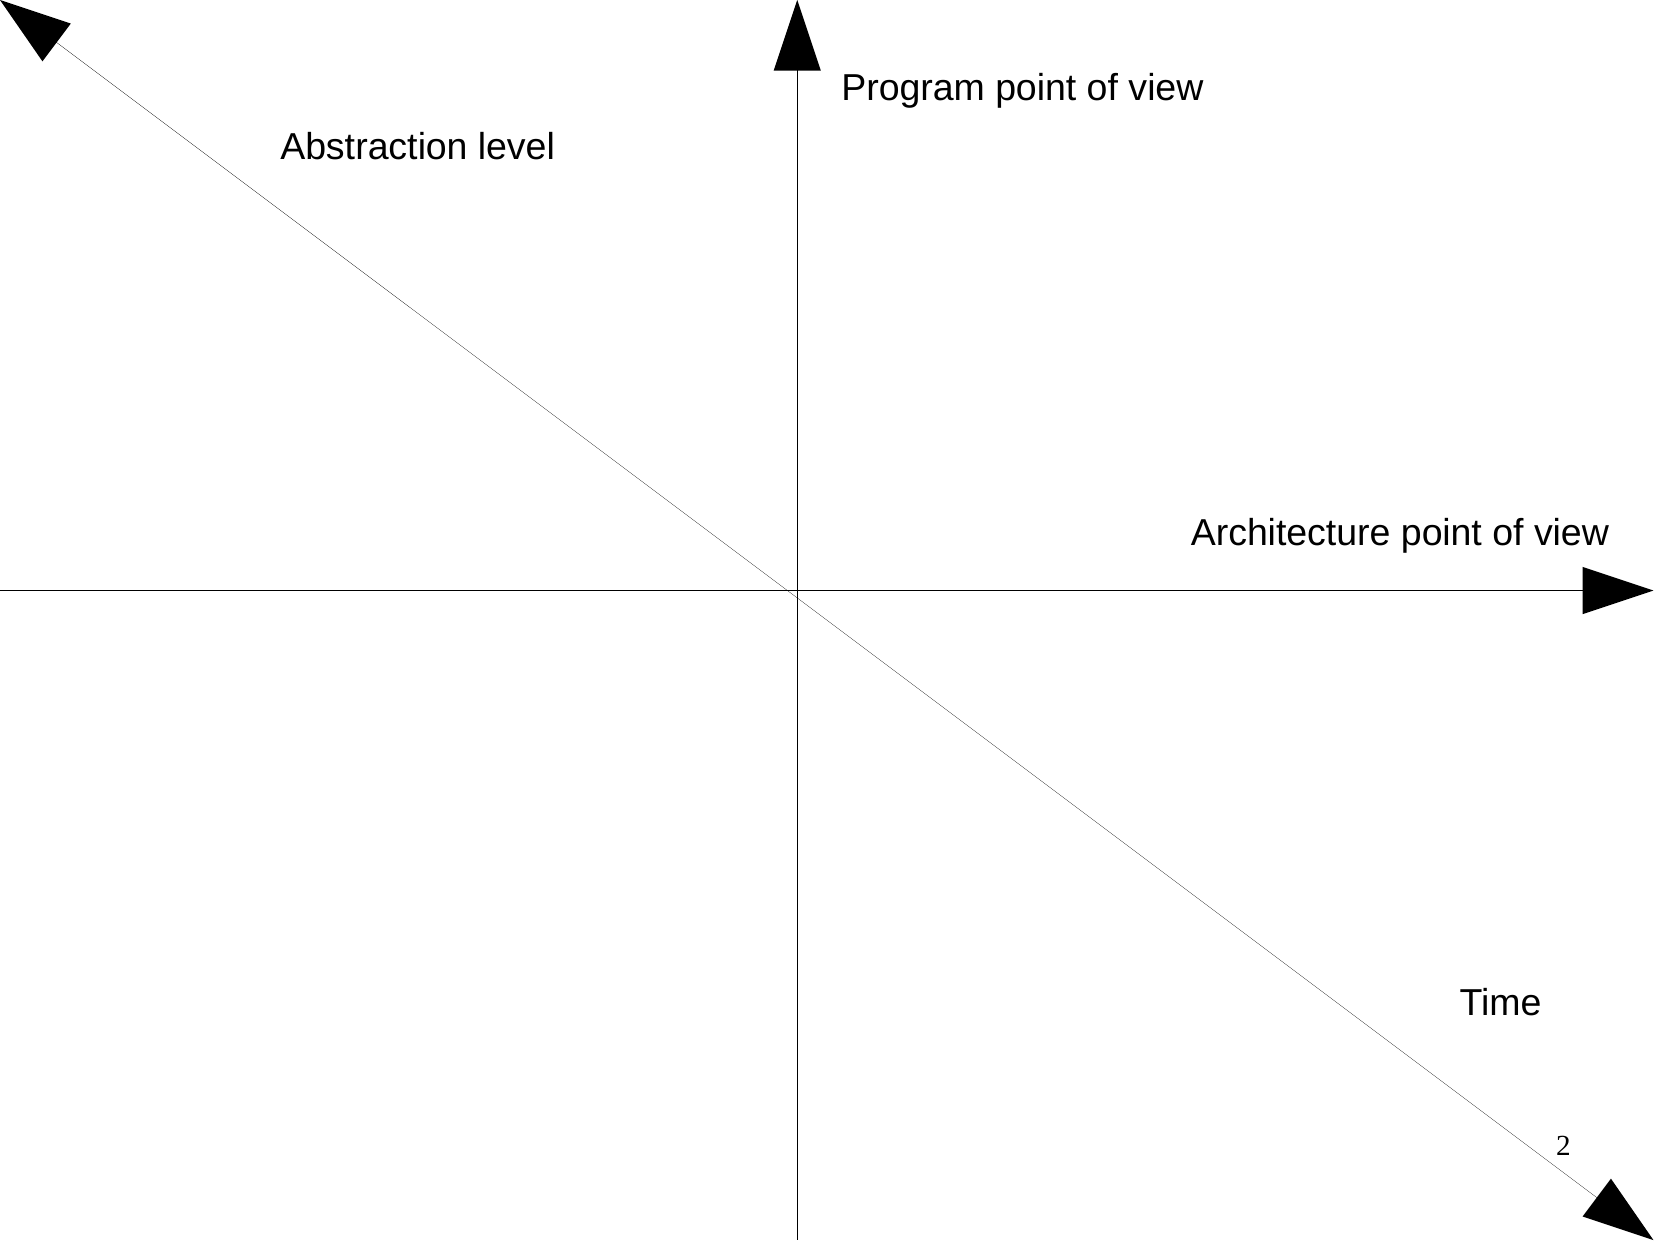

Program point of view
Abstraction level
Architecture point of view
Time
2